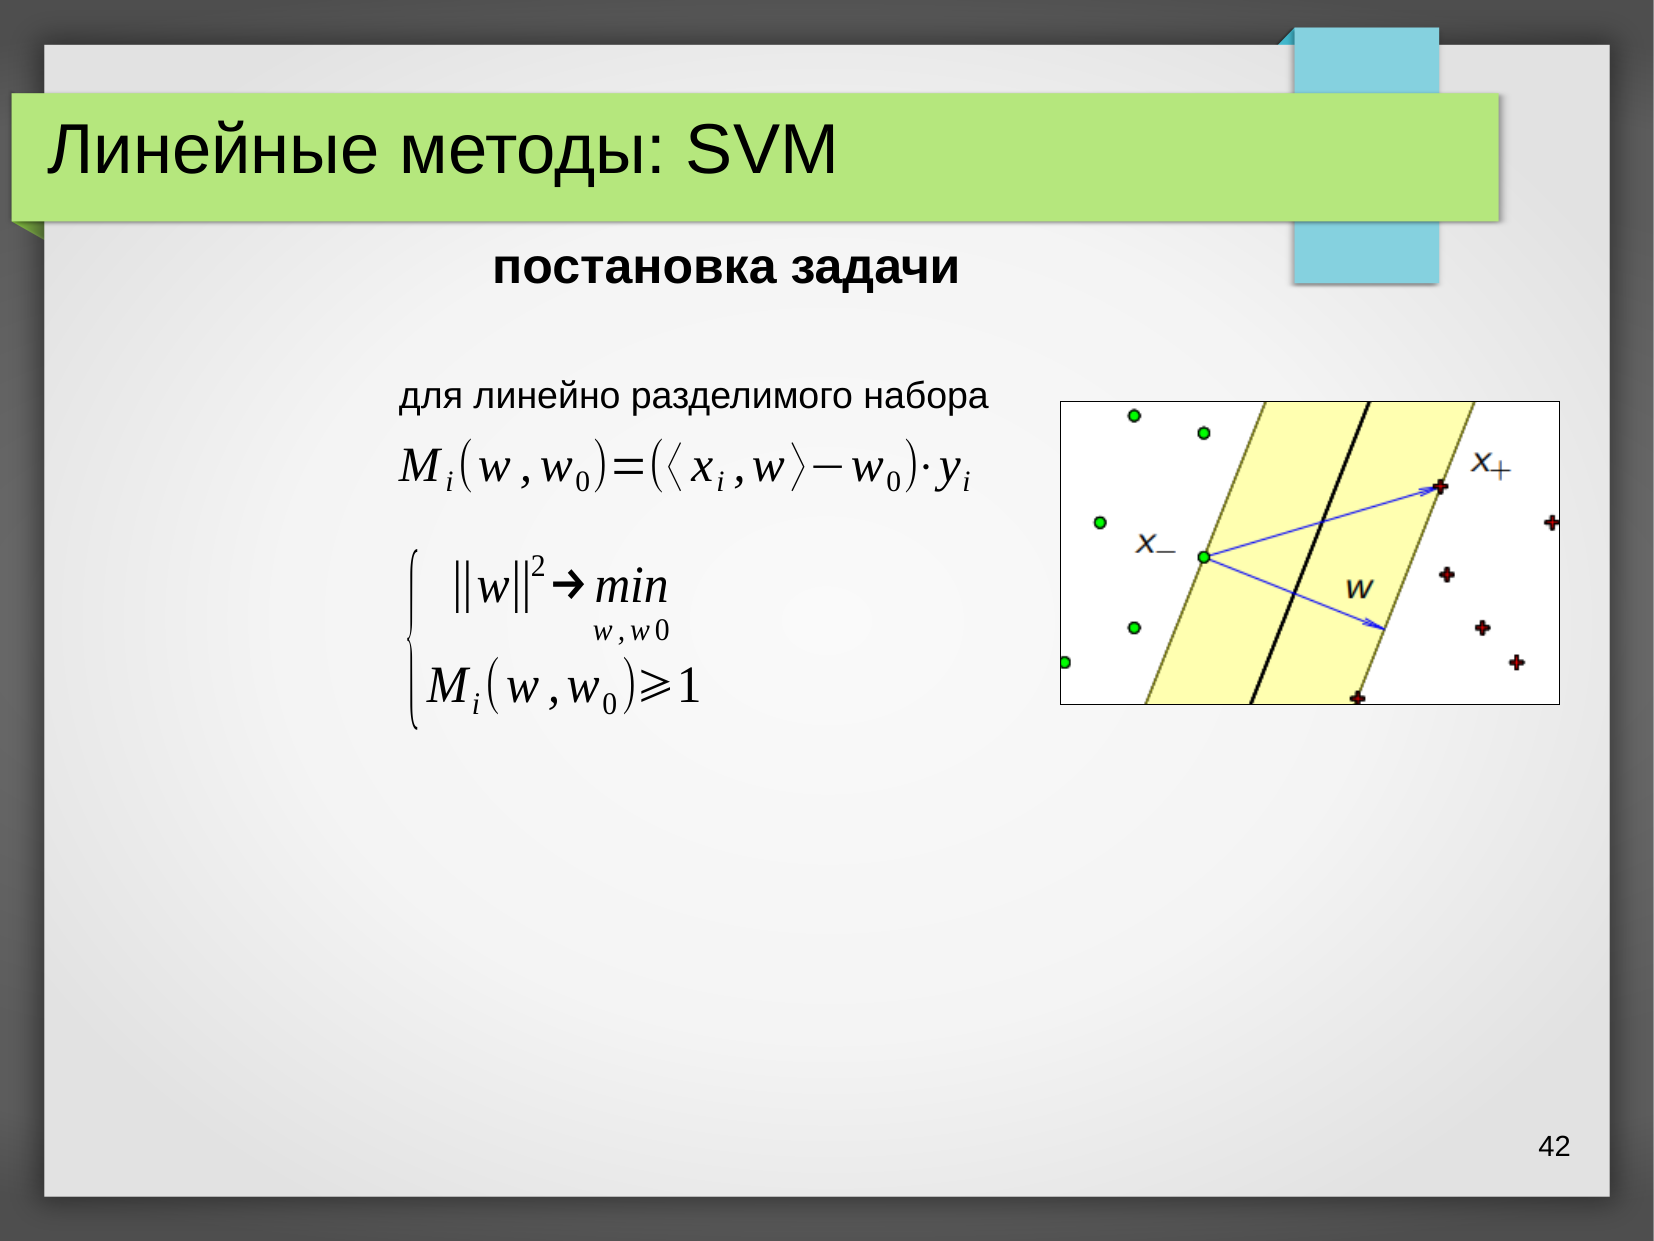

# Линейные методы: SVM
постановка задачи
для линейно разделимого набора
42